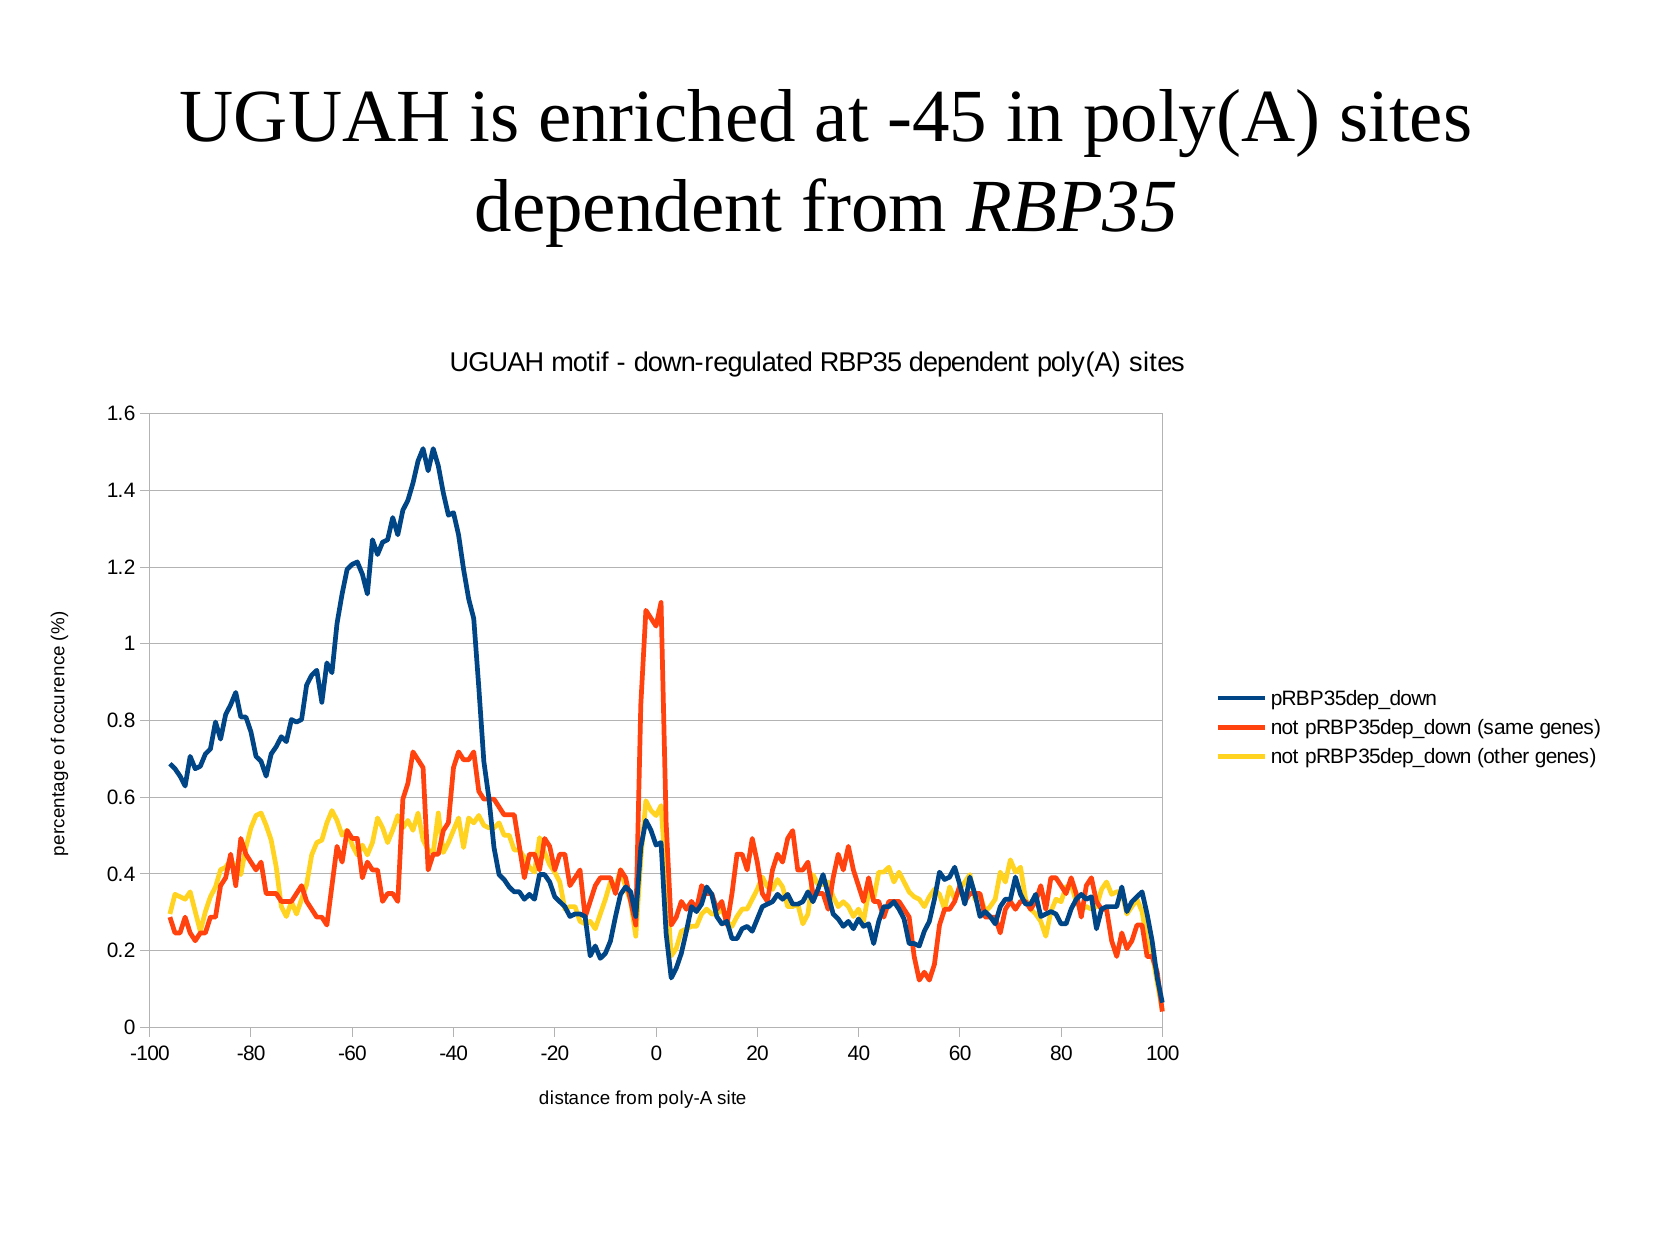

# UGUAH is enriched at -45 in poly(A) sites dependent from RBP35
### Chart: UGUAH motif - down-regulated RBP35 dependent poly(A) sites
| Category | pRBP35dep_down | not pRBP35dep_down (same genes) | not pRBP35dep_down (other genes) |
|---|---|---|---|